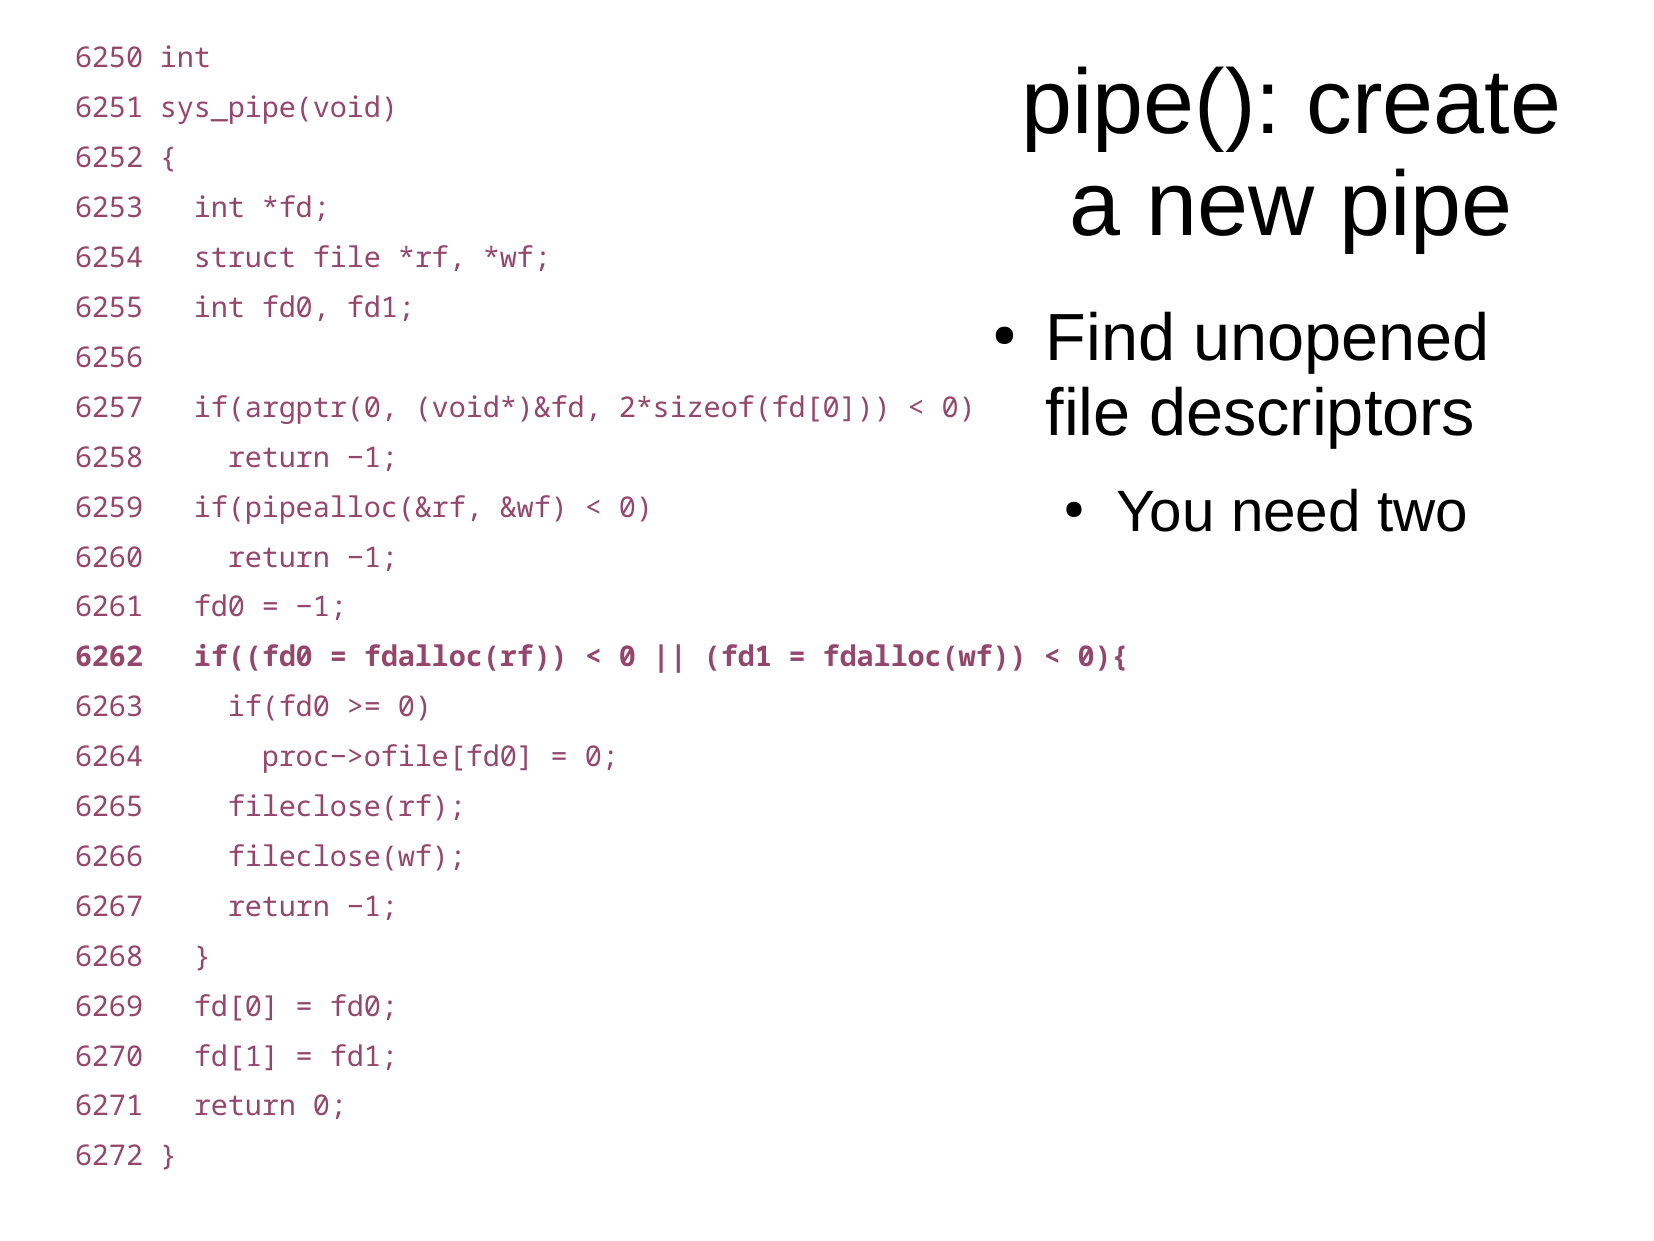

6250 int
6251 sys_pipe(void)
6252 {
6253 int *fd;
6254 struct file *rf, *wf;
6255 int fd0, fd1;
6256
6257 if(argptr(0, (void*)&fd, 2*sizeof(fd[0])) < 0)
6258 return −1;
6259 if(pipealloc(&rf, &wf) < 0)
6260 return −1;
6261 fd0 = −1;
6262 if((fd0 = fdalloc(rf)) < 0 || (fd1 = fdalloc(wf)) < 0){
6263 if(fd0 >= 0)
6264 proc−>ofile[fd0] = 0;
6265 fileclose(rf);
6266 fileclose(wf);
6267 return −1;
6268 }
6269 fd[0] = fd0;
6270 fd[1] = fd1;
6271 return 0;
6272 }
# pipe(): create a new pipe
Find unopened file descriptors
You need two